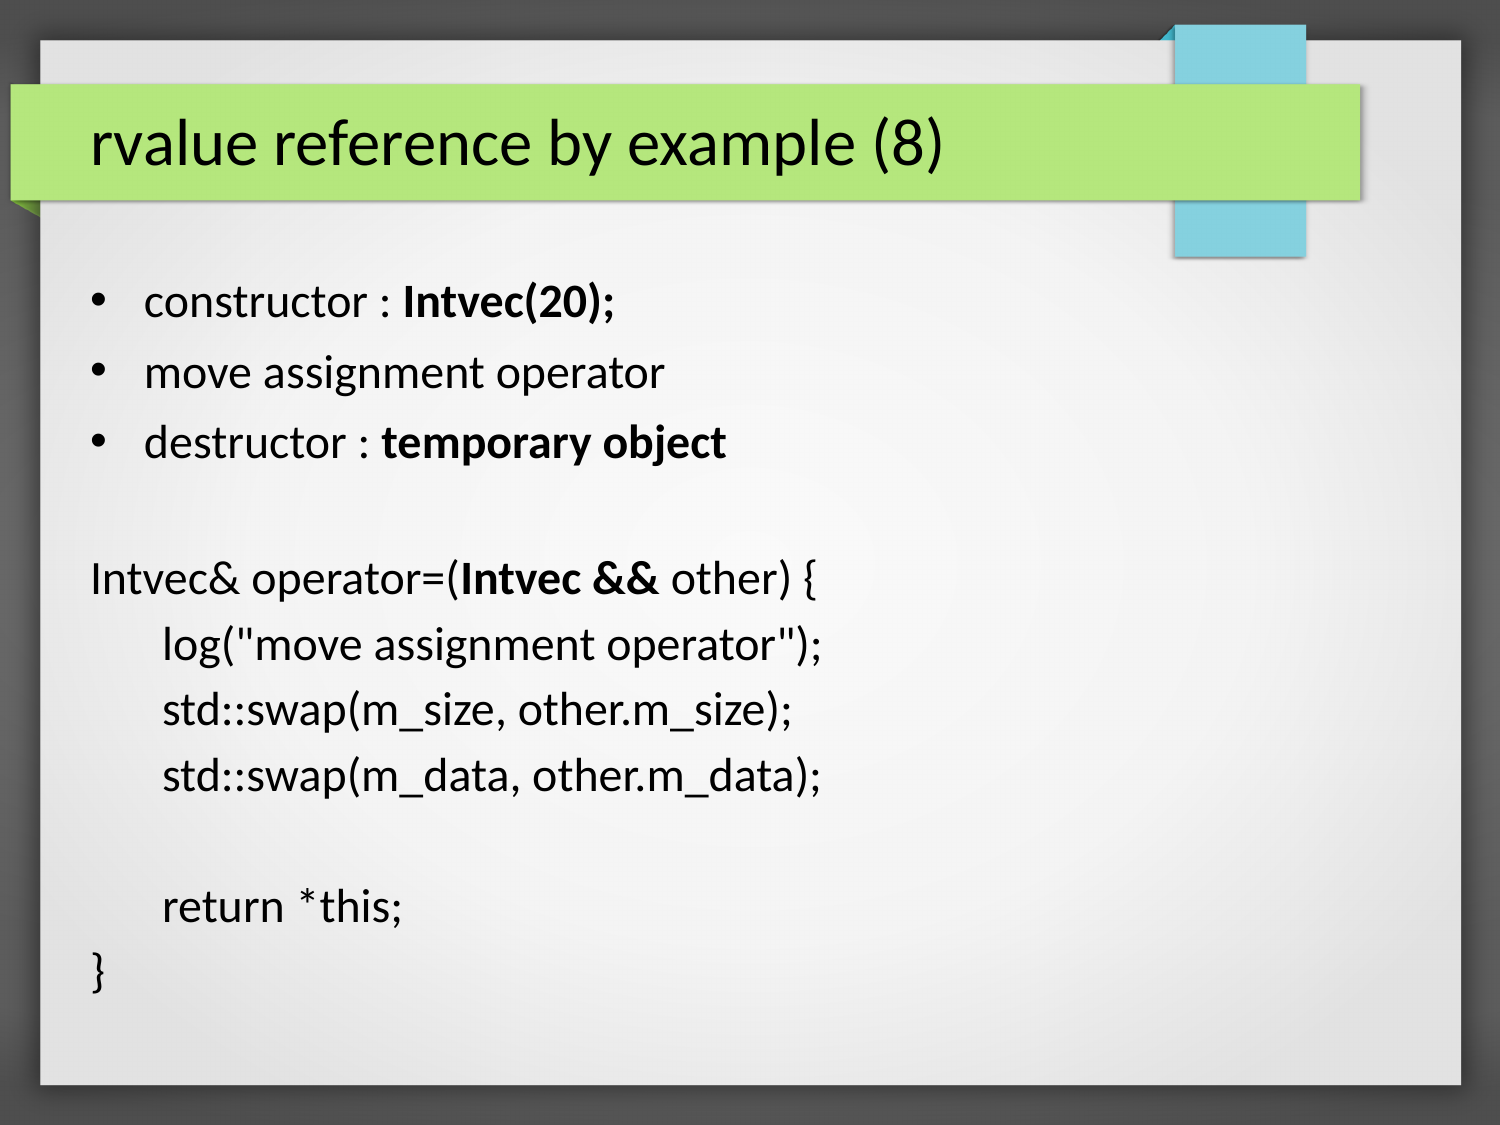

# rvalue reference by example (8)
constructor : Intvec(20);
move assignment operator
destructor : temporary object
Intvec& operator=(Intvec && other) {
		log("move assignment operator");
		std::swap(m_size, other.m_size);
		std::swap(m_data, other.m_data);
		return *this;
}